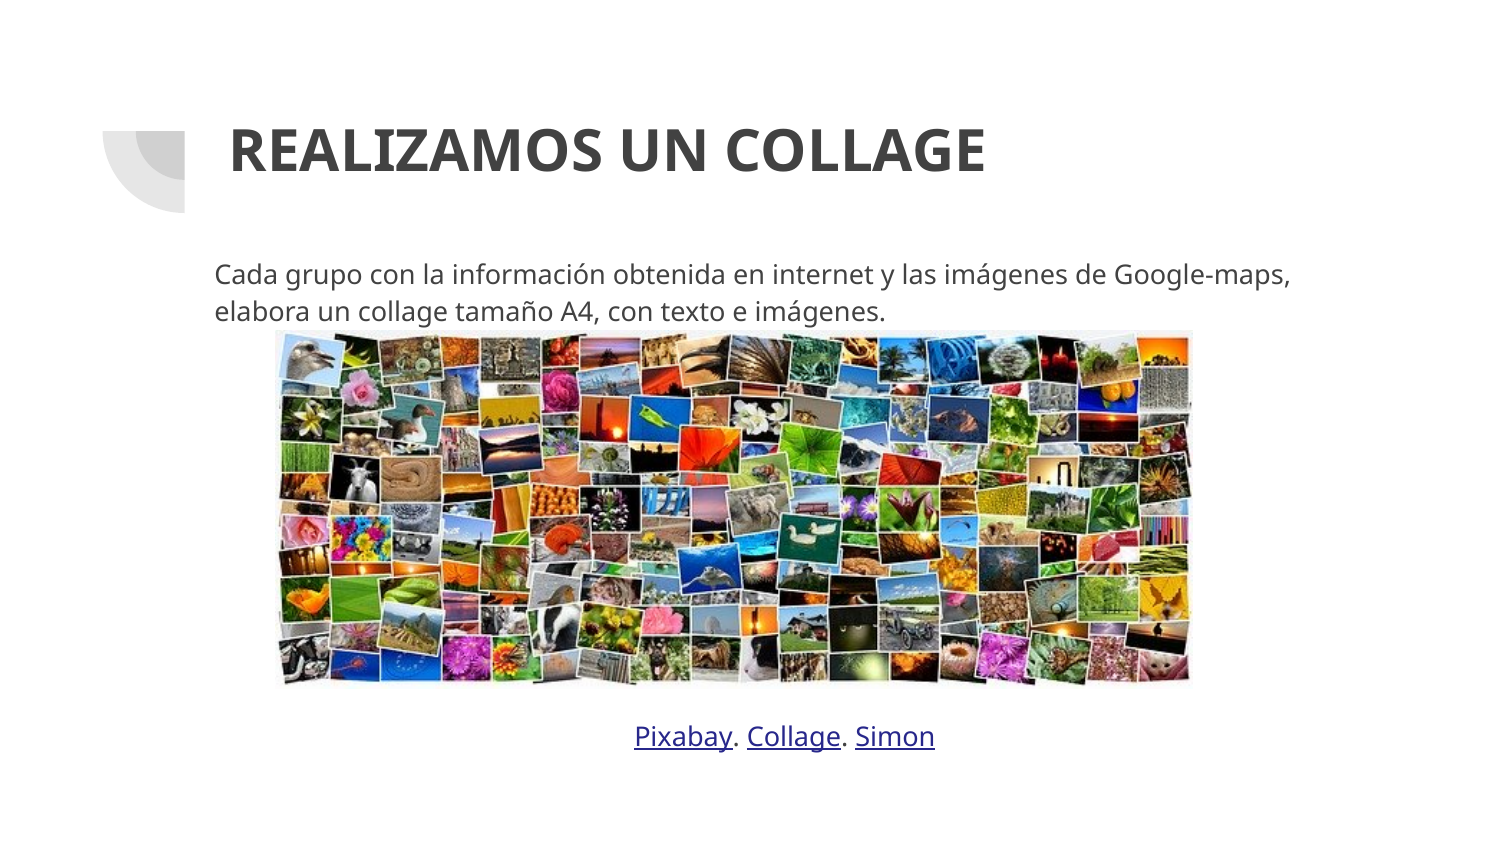

# REALIZAMOS UN COLLAGE
Cada grupo con la información obtenida en internet y las imágenes de Google-maps, elabora un collage tamaño A4, con texto e imágenes.
 Pixabay. Collage. Simon